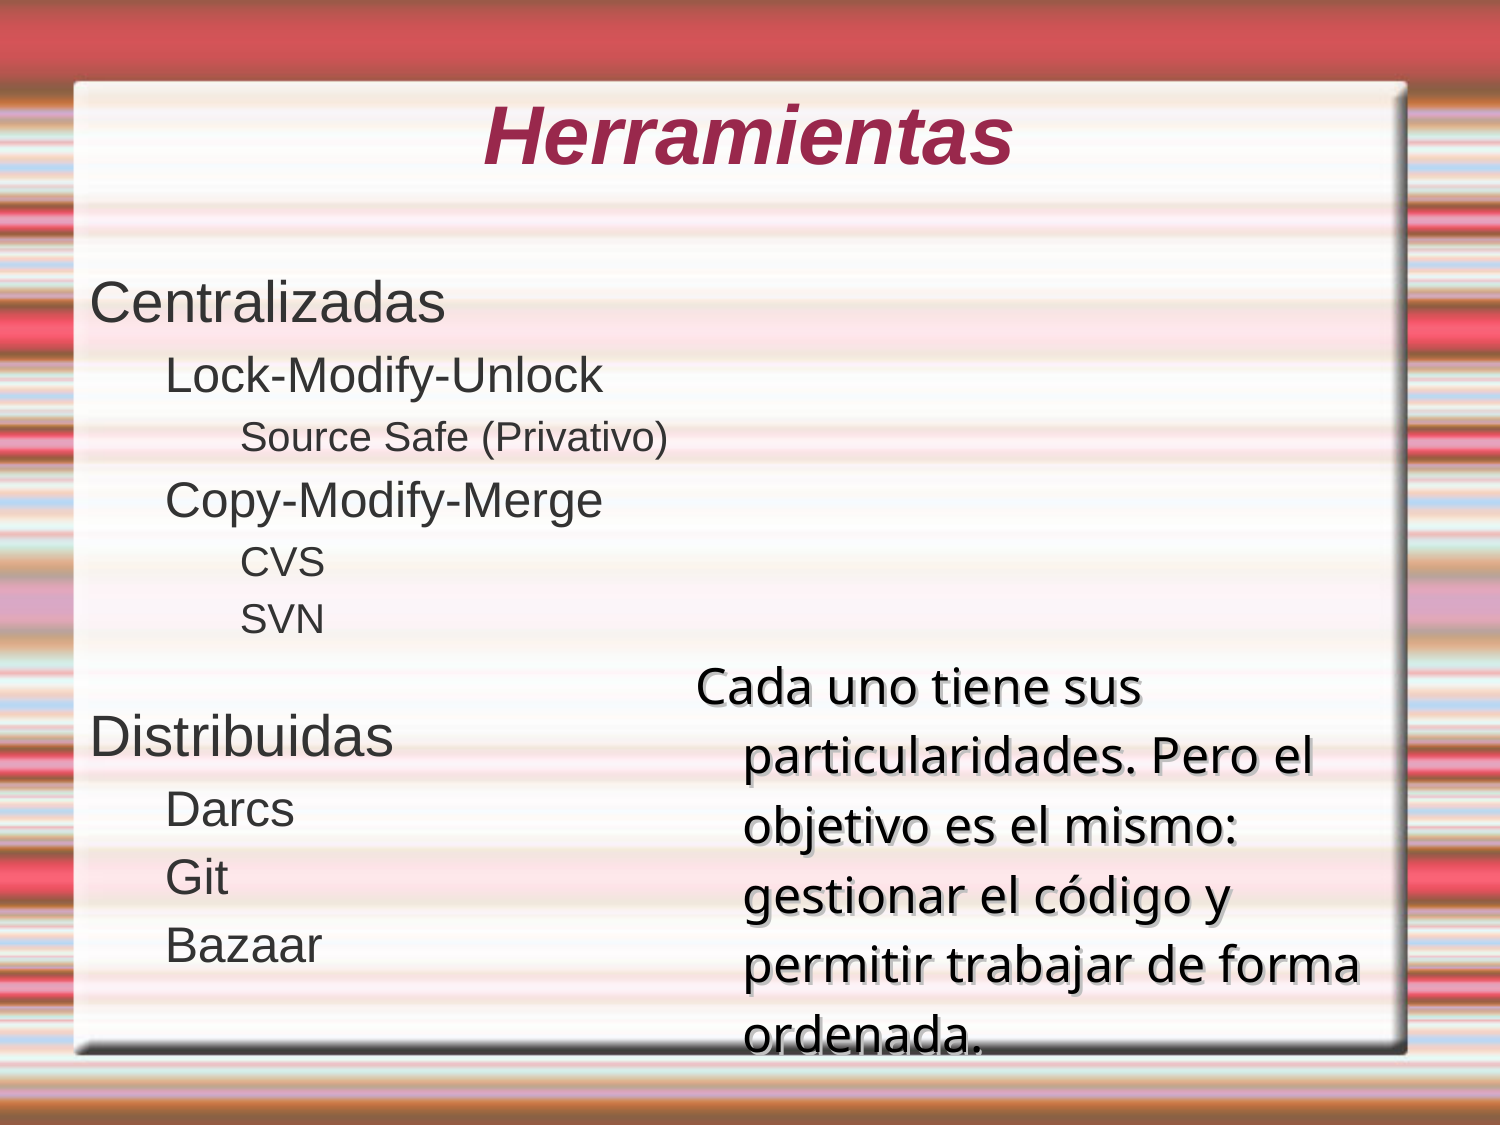

# Herramientas
Centralizadas
Lock-Modify-Unlock
Source Safe (Privativo)
Copy-Modify-Merge
CVS
SVN
Distribuidas
Darcs
Git
Bazaar
Cada uno tiene sus particularidades. Pero el objetivo es el mismo: gestionar el código y permitir trabajar de forma ordenada.